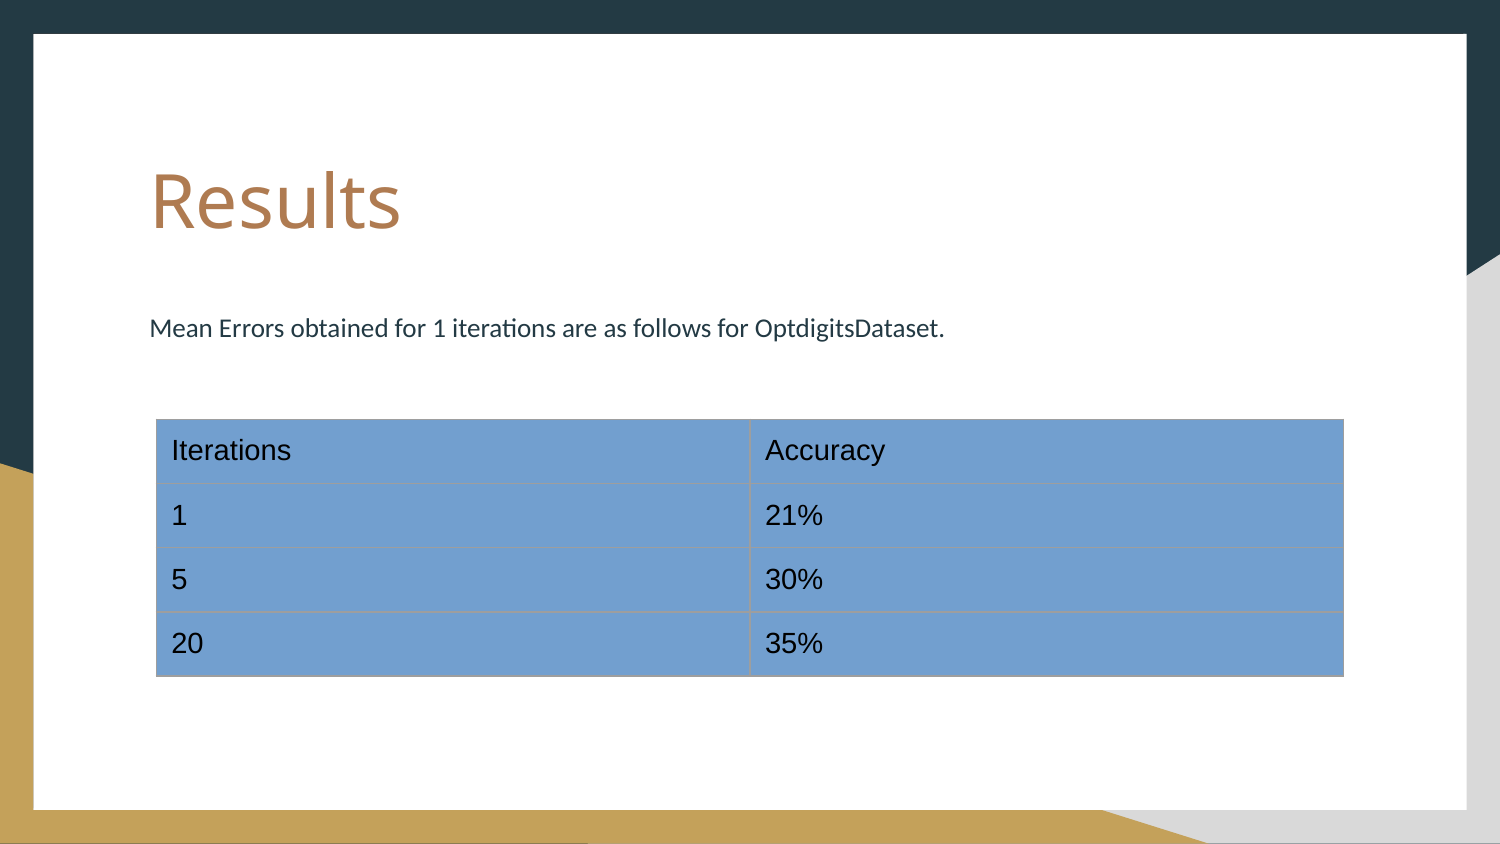

# Results
Mean Errors obtained for 1 iterations are as follows for OptdigitsDataset.
| Iterations | Accuracy |
| --- | --- |
| 1 | 21% |
| 5 | 30% |
| 20 | 35% |